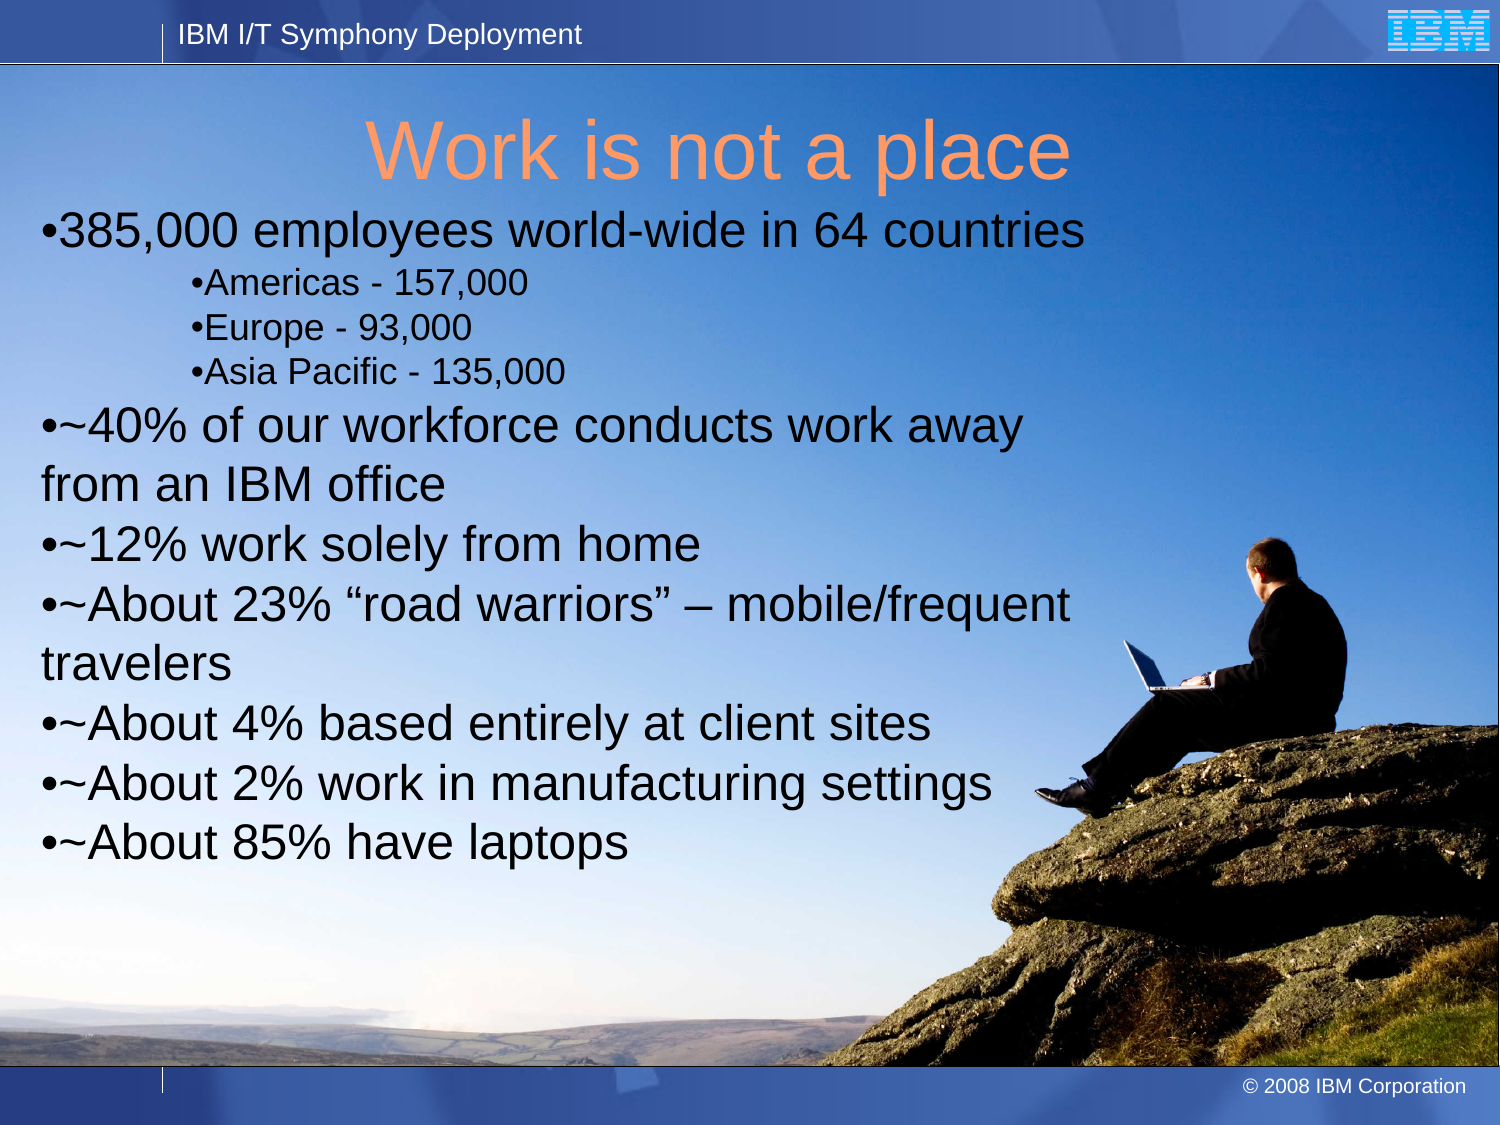

# Work is not a place
385,000 employees world-wide in 64 countries
Americas - 157,000
Europe - 93,000
Asia Pacific - 135,000
~40% of our workforce conducts work away from an IBM office
~12% work solely from home
~About 23% “road warriors” – mobile/frequent travelers
~About 4% based entirely at client sites
~About 2% work in manufacturing settings
~About 85% have laptops